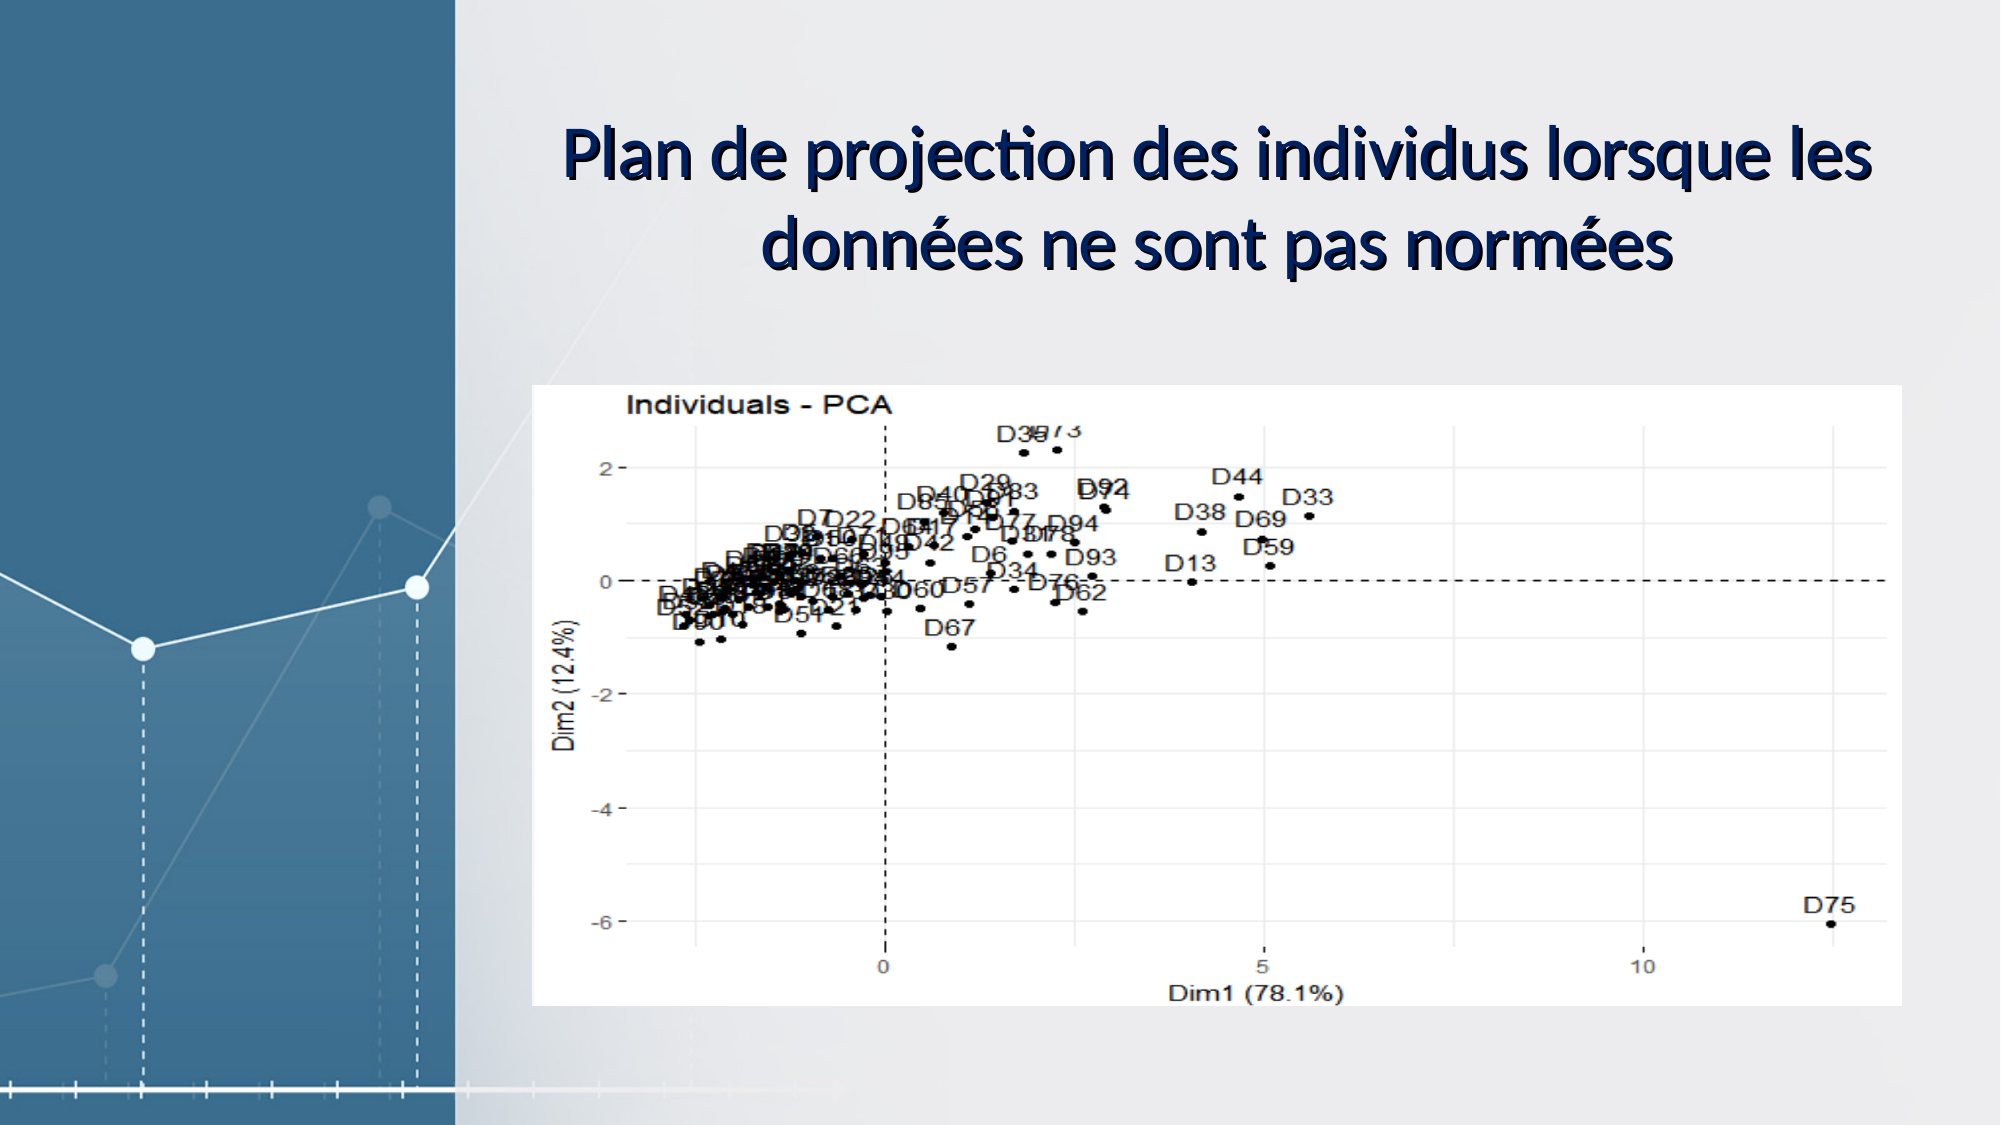

# Plan de projection des individus lorsque les données ne sont pas normées